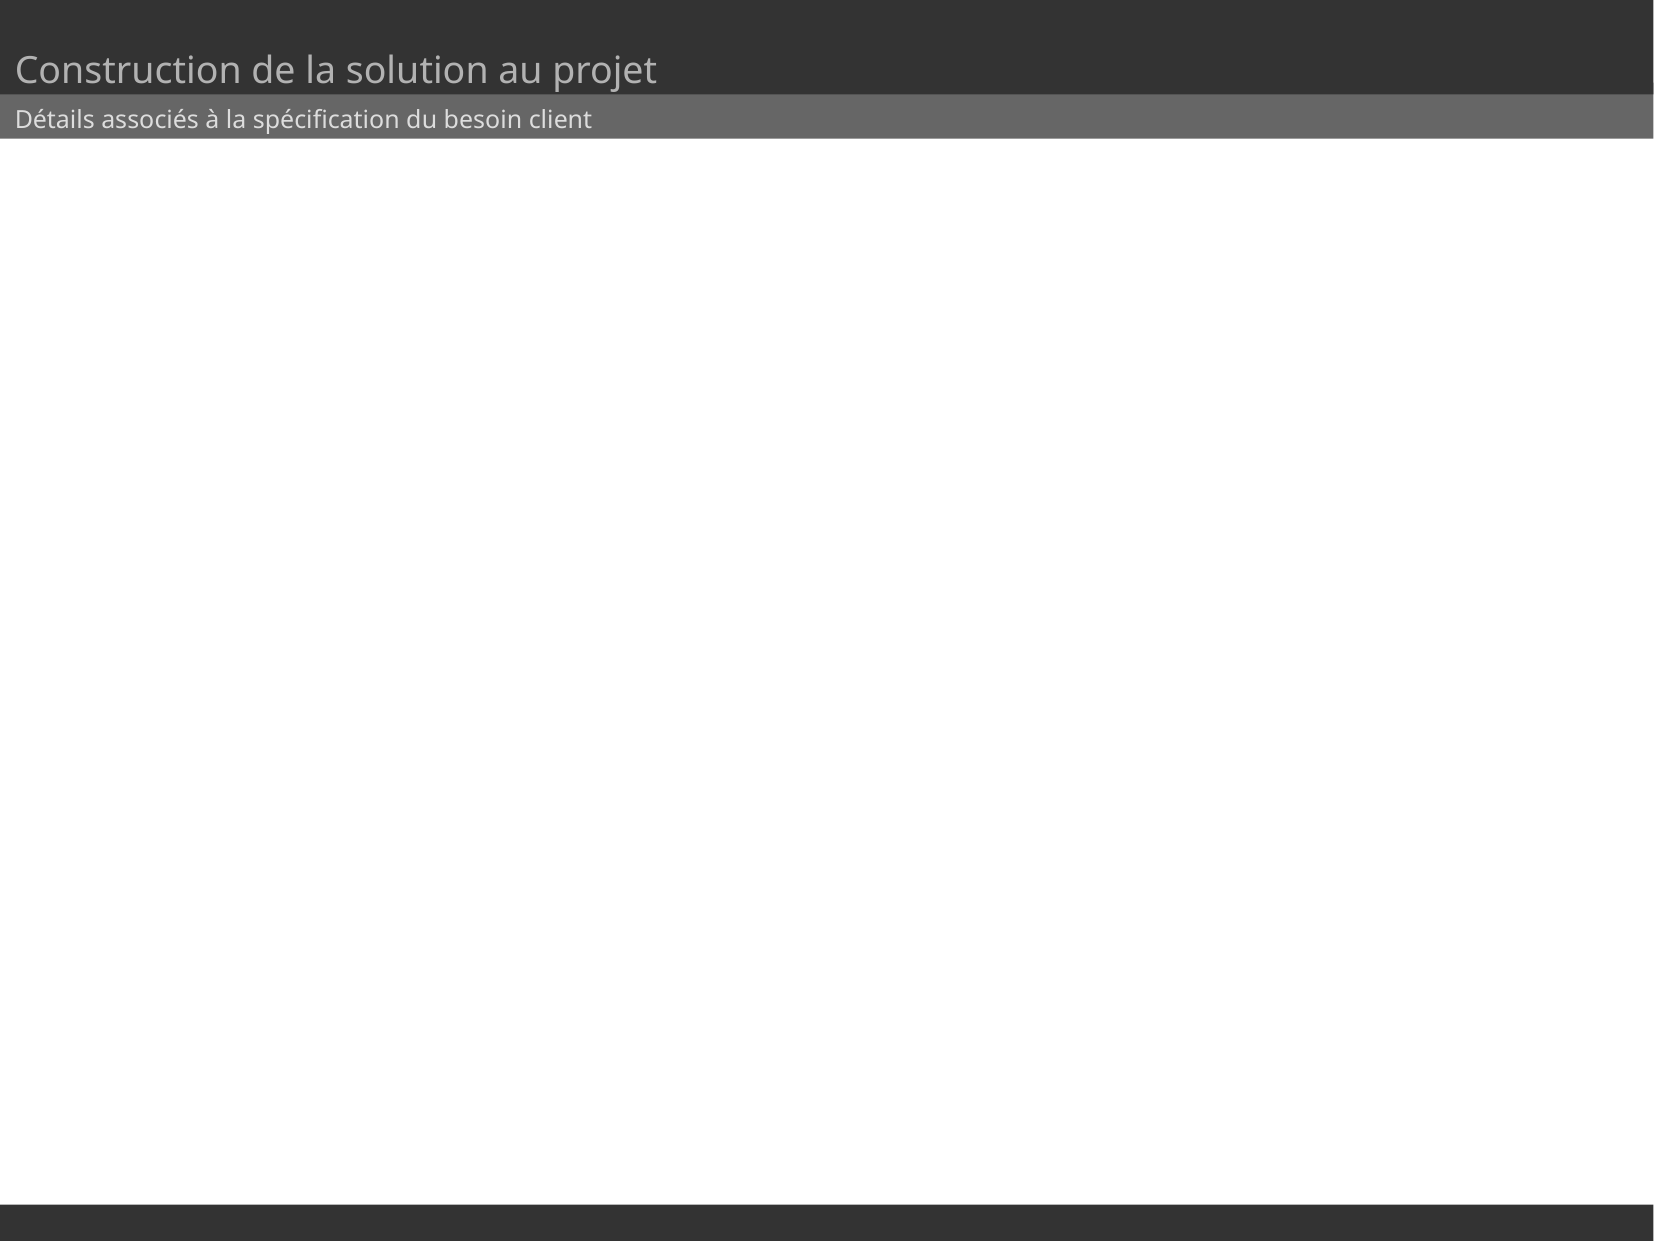

Construction de la solution au projet
Détails associés à la spécification du besoin client